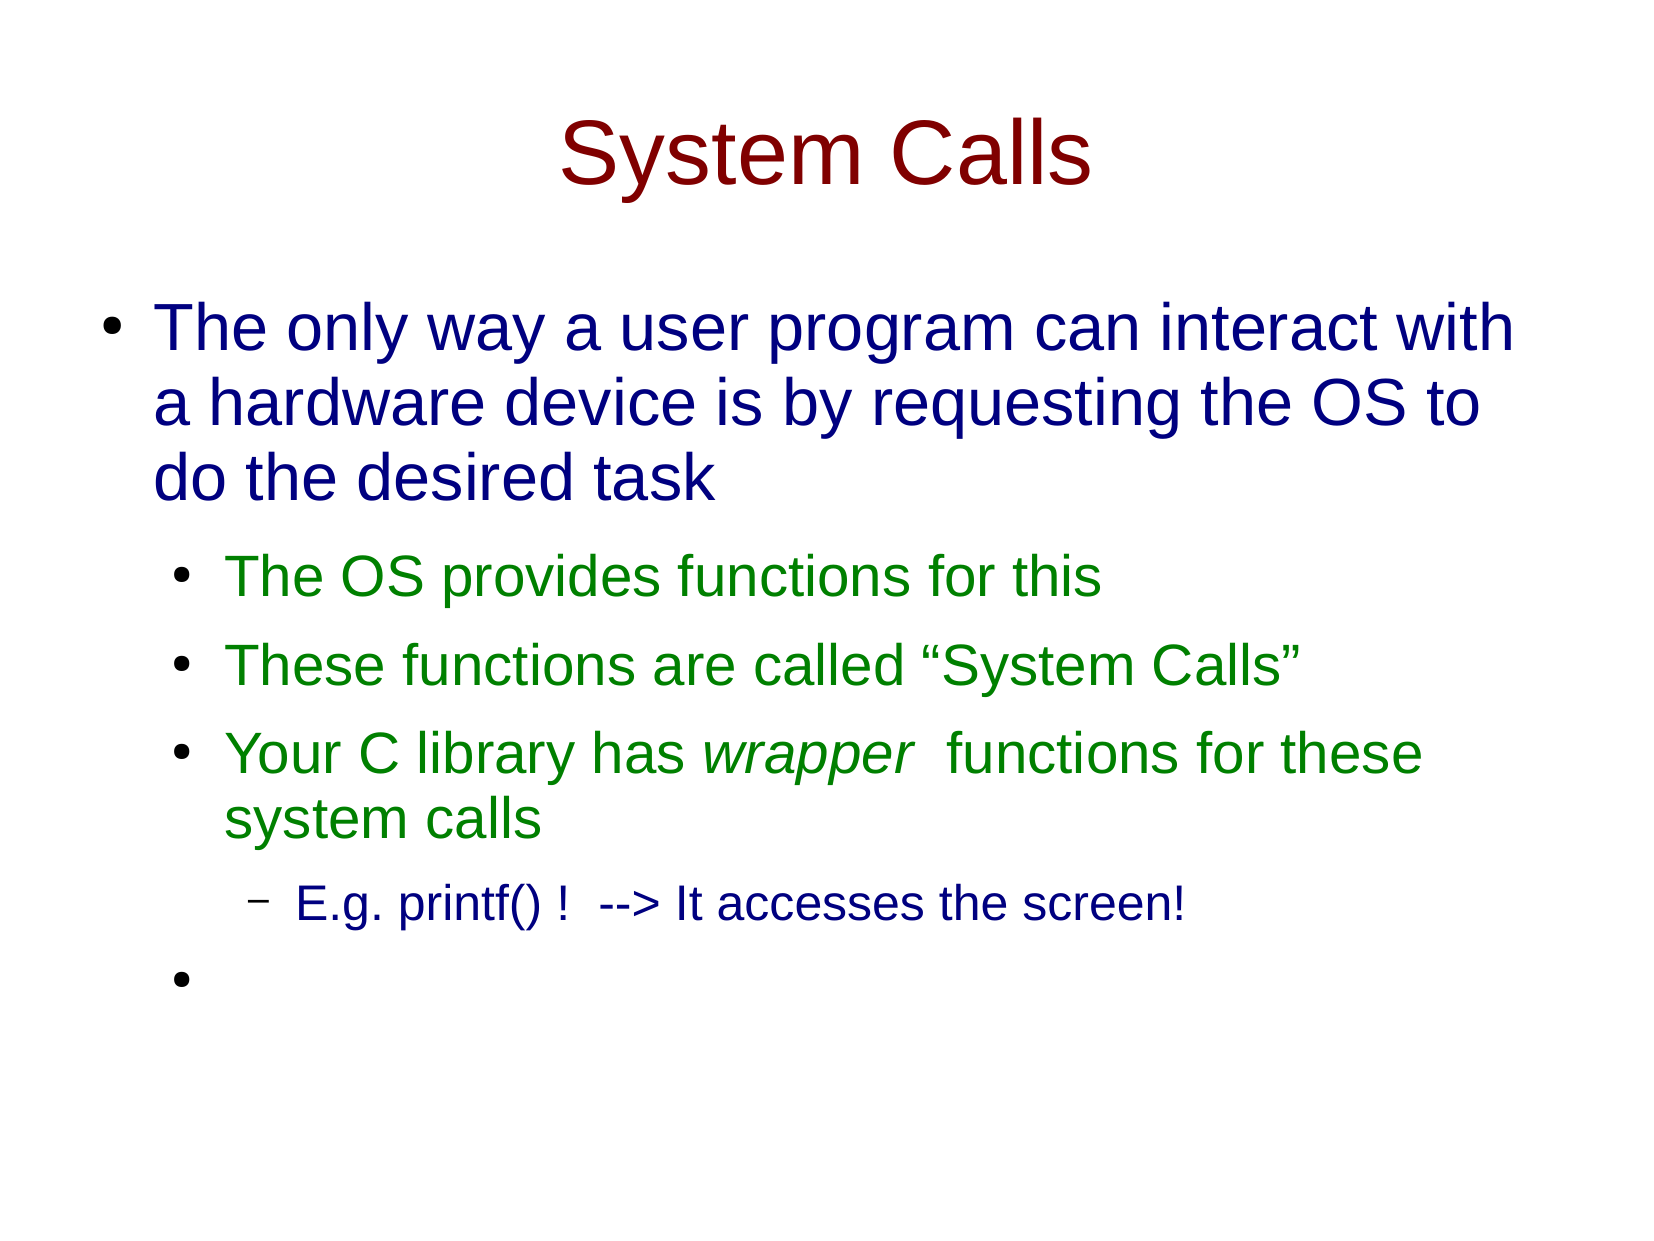

# System Calls
The only way a user program can interact with a hardware device is by requesting the OS to do the desired task
The OS provides functions for this
These functions are called “System Calls”
Your C library has wrapper functions for these system calls
E.g. printf() ! --> It accesses the screen!